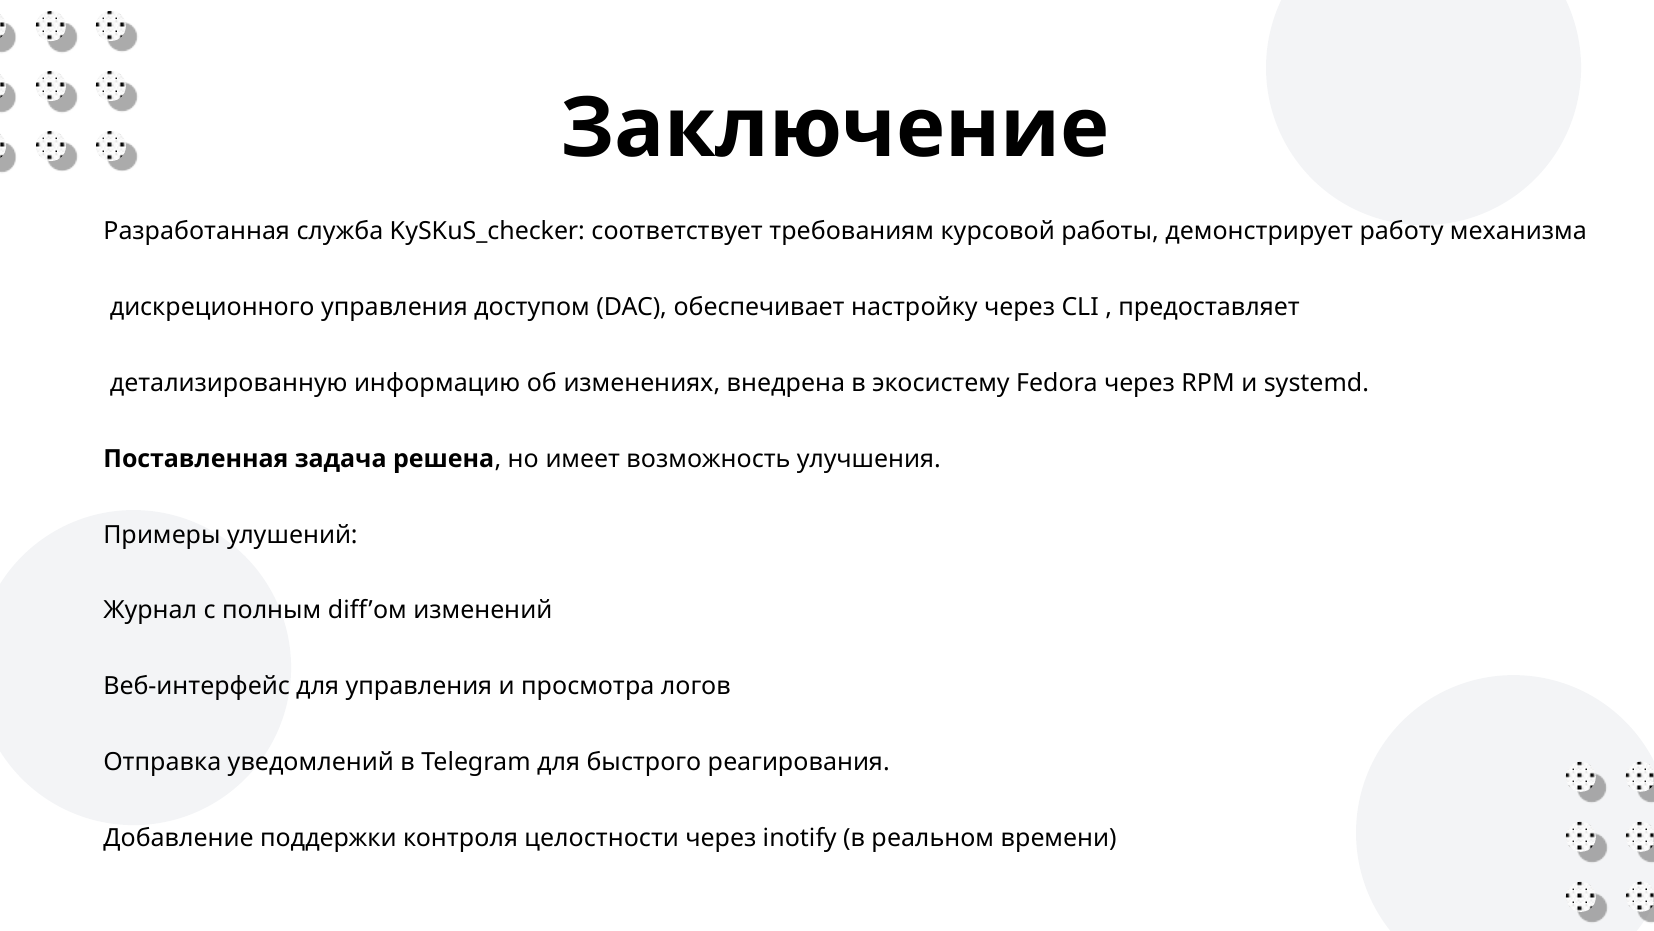

Заключение
Разработанная служба KySKuS_checker: соответствует требованиям курсовой работы, демонстрирует работу механизма
 дискреционного управления доступом (DAC), обеспечивает настройку через CLI , предоставляет
 детализированную информацию об изменениях, внедрена в экосистему Fedora через RPM и systemd.
Поставленная задача решена, но имеет возможность улучшения.
Примеры улушений:
Журнал с полным diff’ом изменений
Веб-интерфейс для управления и просмотра логов
Отправка уведомлений в Telegram для быстрого реагирования.
Добавление поддержки контроля целостности через inotify (в реальном времени)